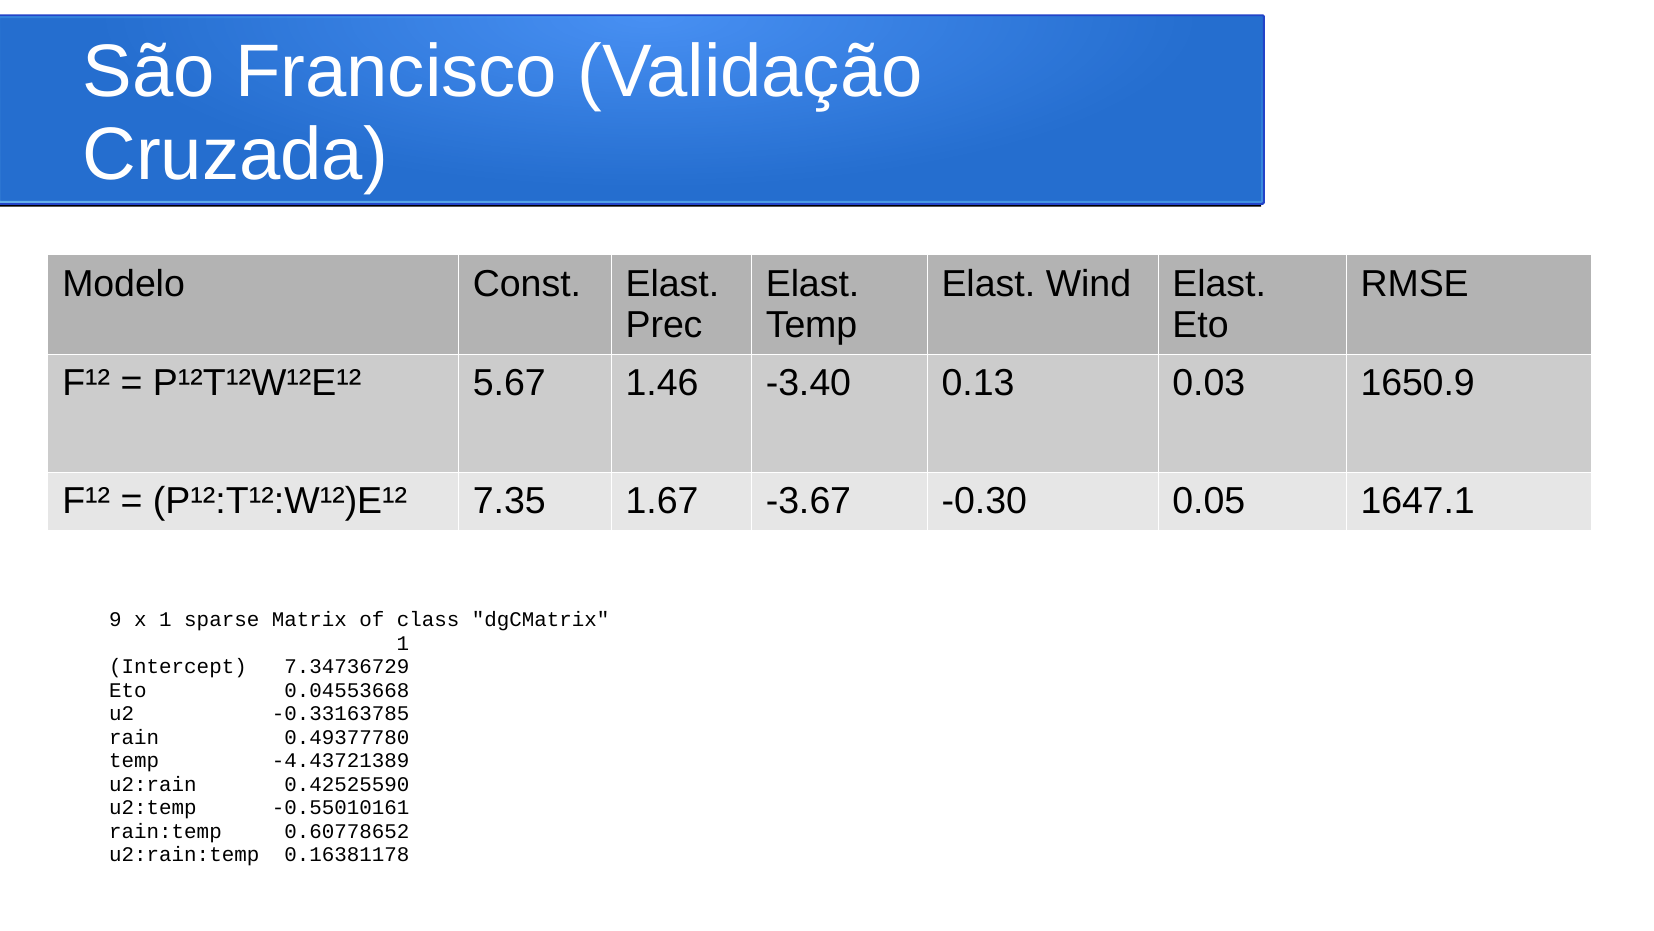

# São Francisco (Validação Cruzada)
| Modelo | Const. | Elast. Prec | Elast. Temp | Elast. Wind | Elast. Eto | RMSE |
| --- | --- | --- | --- | --- | --- | --- |
| F¹² = P¹²T¹²W¹²E¹² | 5.67 | 1.46 | -3.40 | 0.13 | 0.03 | 1650.9 |
| F¹² = (P¹²:T¹²:W¹²)E¹² | 7.35 | 1.67 | -3.67 | -0.30 | 0.05 | 1647.1 |
9 x 1 sparse Matrix of class "dgCMatrix"
 1
(Intercept) 7.34736729
Eto 0.04553668
u2 -0.33163785
rain 0.49377780
temp -4.43721389
u2:rain 0.42525590
u2:temp -0.55010161
rain:temp 0.60778652
u2:rain:temp 0.16381178